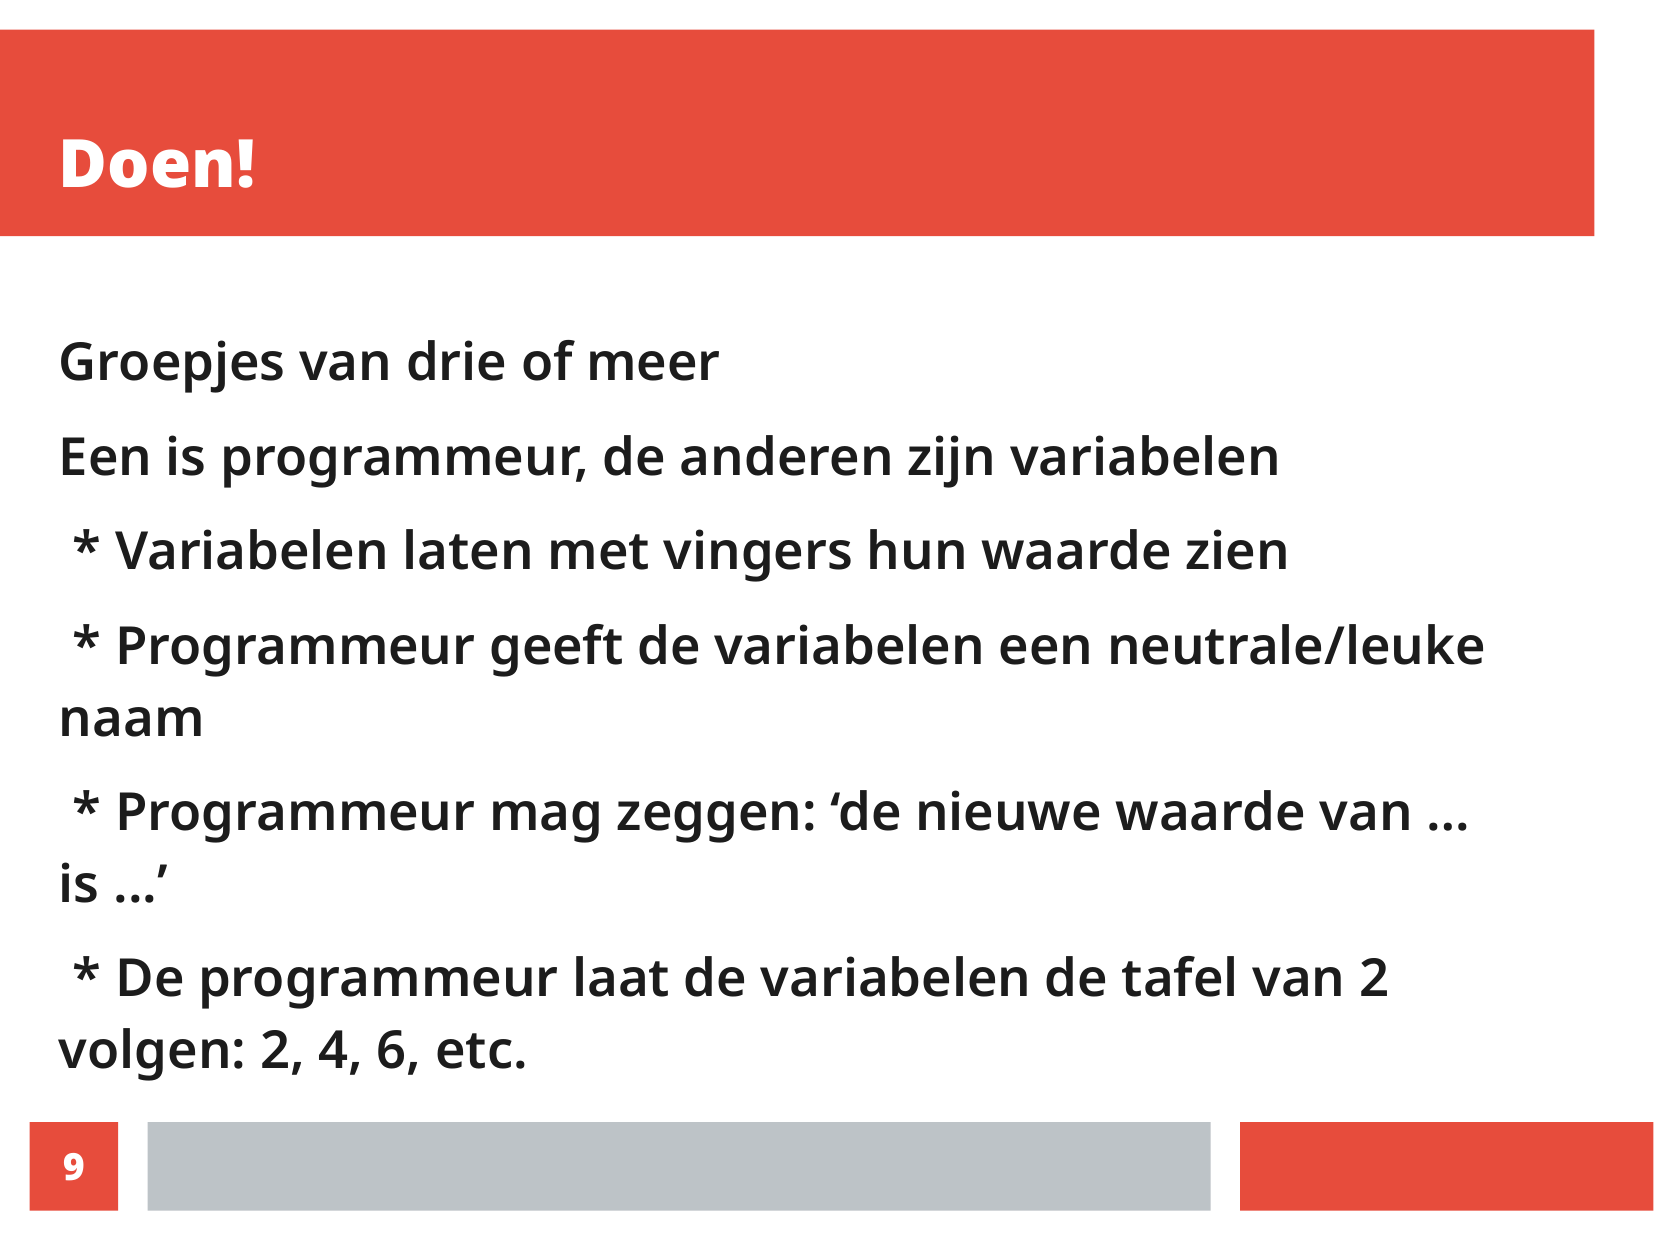

# Doen!
Groepjes van drie of meer
Een is programmeur, de anderen zijn variabelen
 * Variabelen laten met vingers hun waarde zien
 * Programmeur geeft de variabelen een neutrale/leuke naam
 * Programmeur mag zeggen: ‘de nieuwe waarde van … is ...’
 * De programmeur laat de variabelen de tafel van 2 volgen: 2, 4, 6, etc.
9